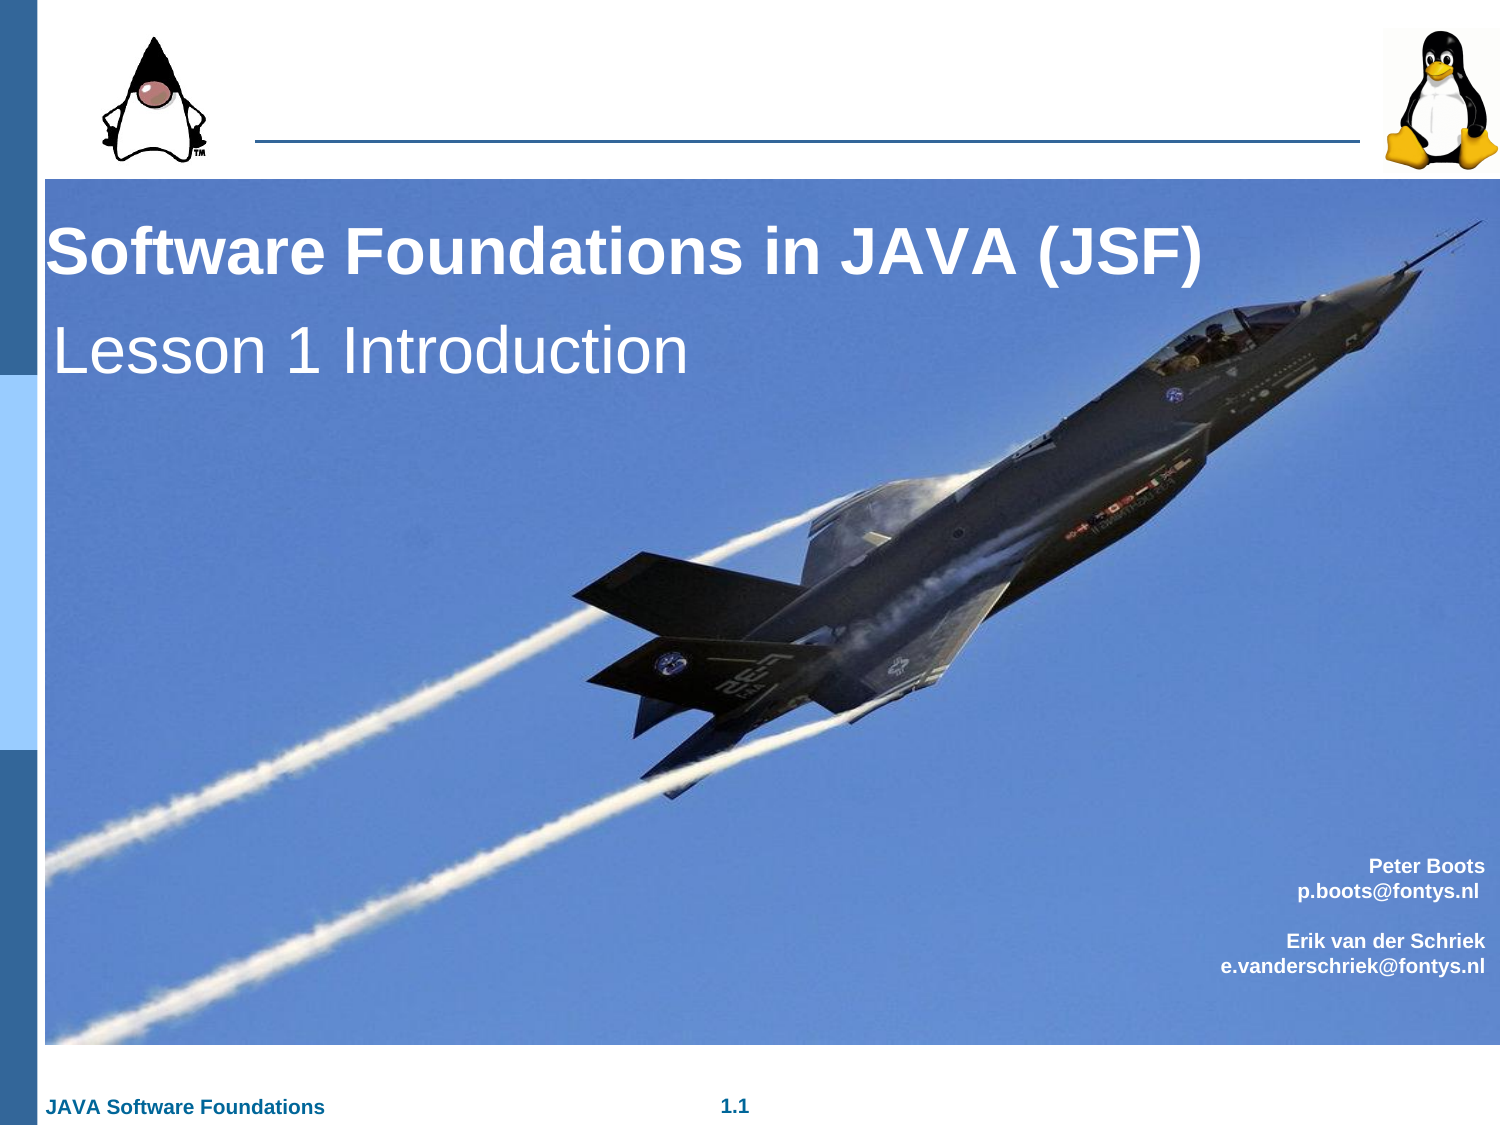

# Software Foundations in JAVA (JSF)
Lesson 1 Introduction
Peter Boots
p.boots@fontys.nl
Erik van der Schriek
e.vanderschriek@fontys.nl